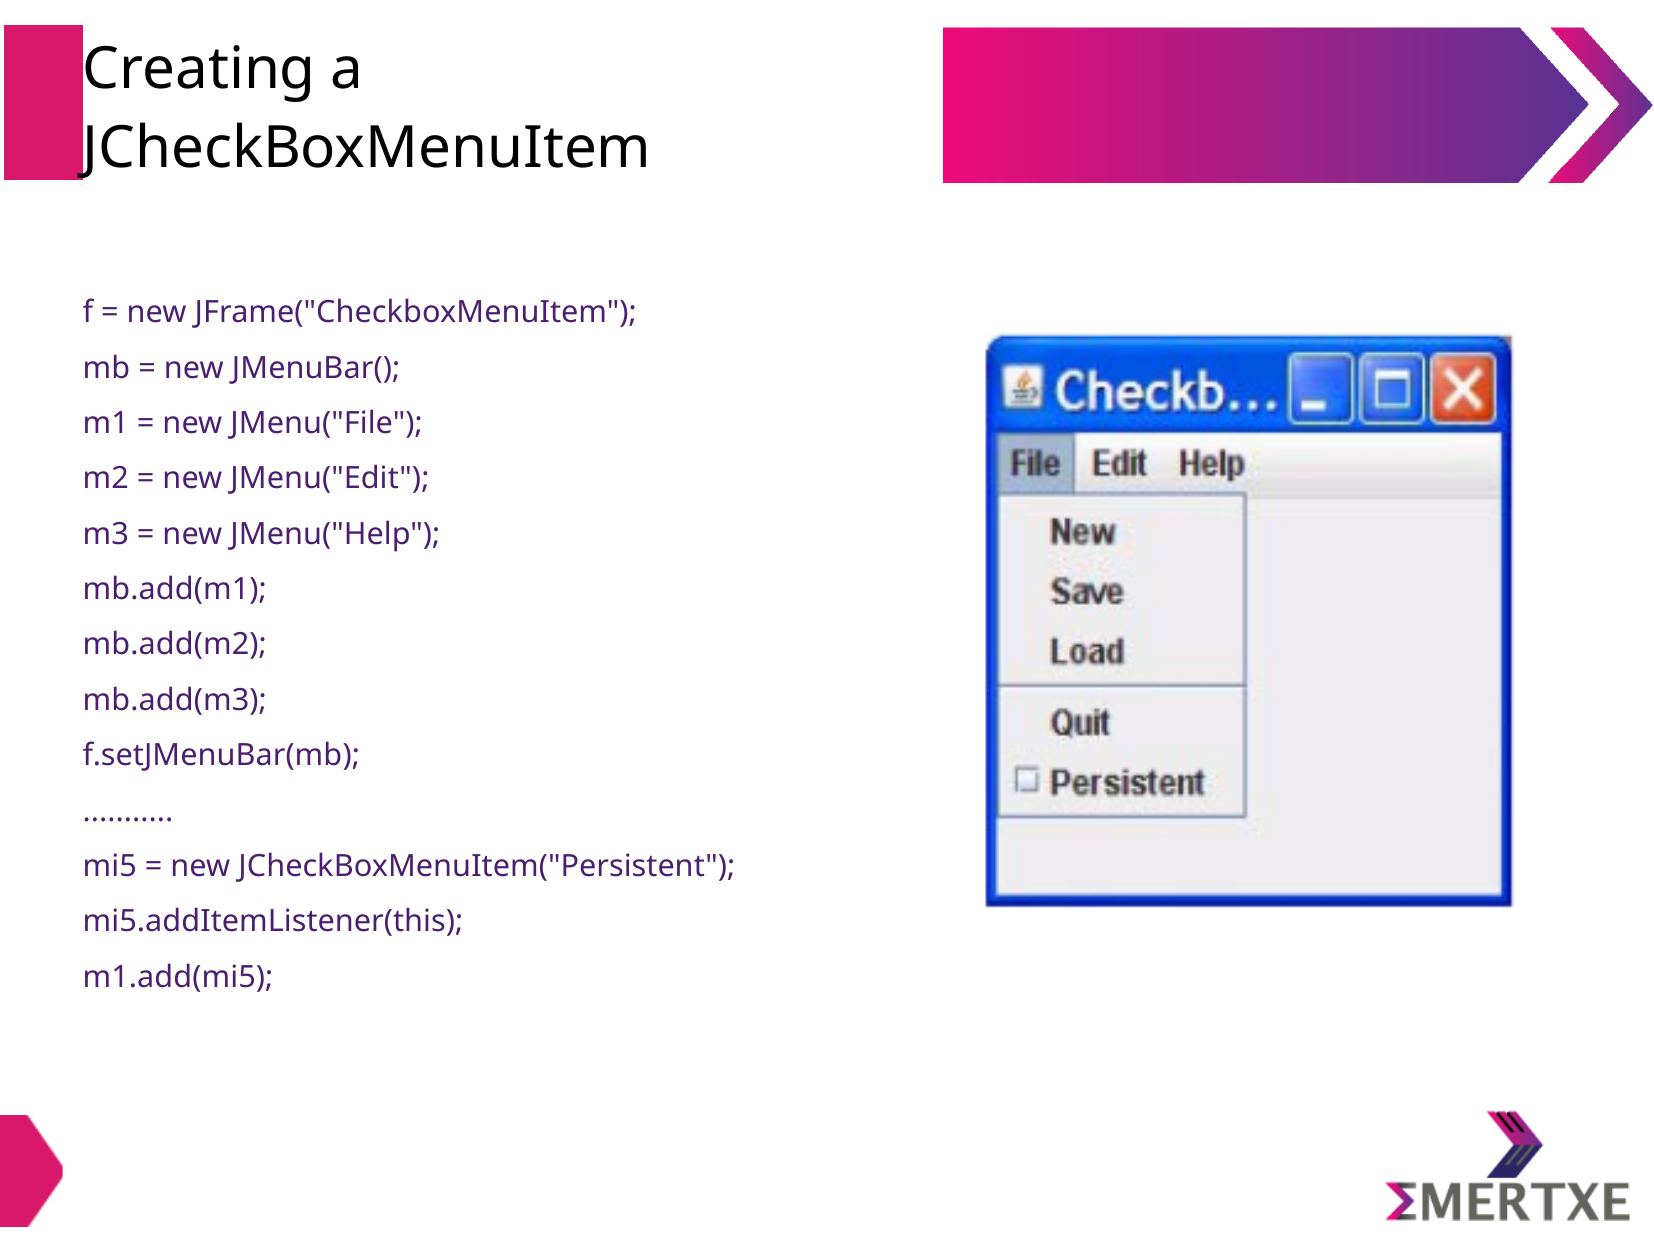

# Creating a JCheckBoxMenuItem
f = new JFrame("CheckboxMenuItem");
mb = new JMenuBar();
m1 = new JMenu("File");
m2 = new JMenu("Edit");
m3 = new JMenu("Help");
mb.add(m1);
mb.add(m2);
mb.add(m3);
f.setJMenuBar(mb);
...........
mi5 = new JCheckBoxMenuItem("Persistent");
mi5.addItemListener(this);
m1.add(mi5);